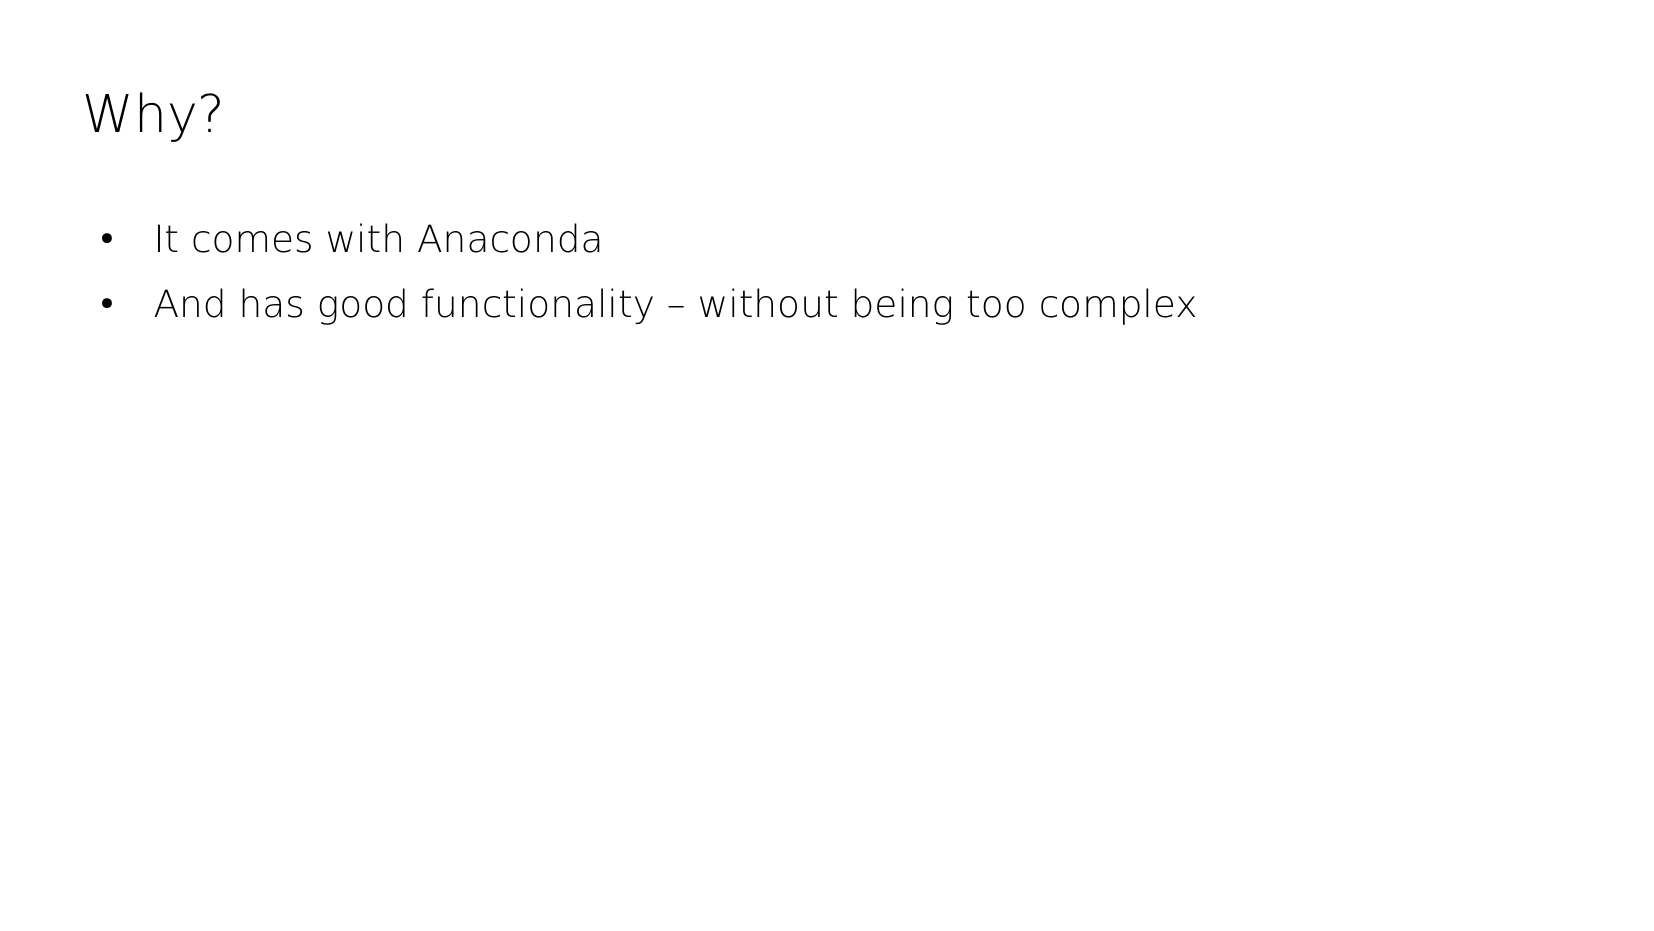

# Why?
It comes with Anaconda
And has good functionality – without being too complex